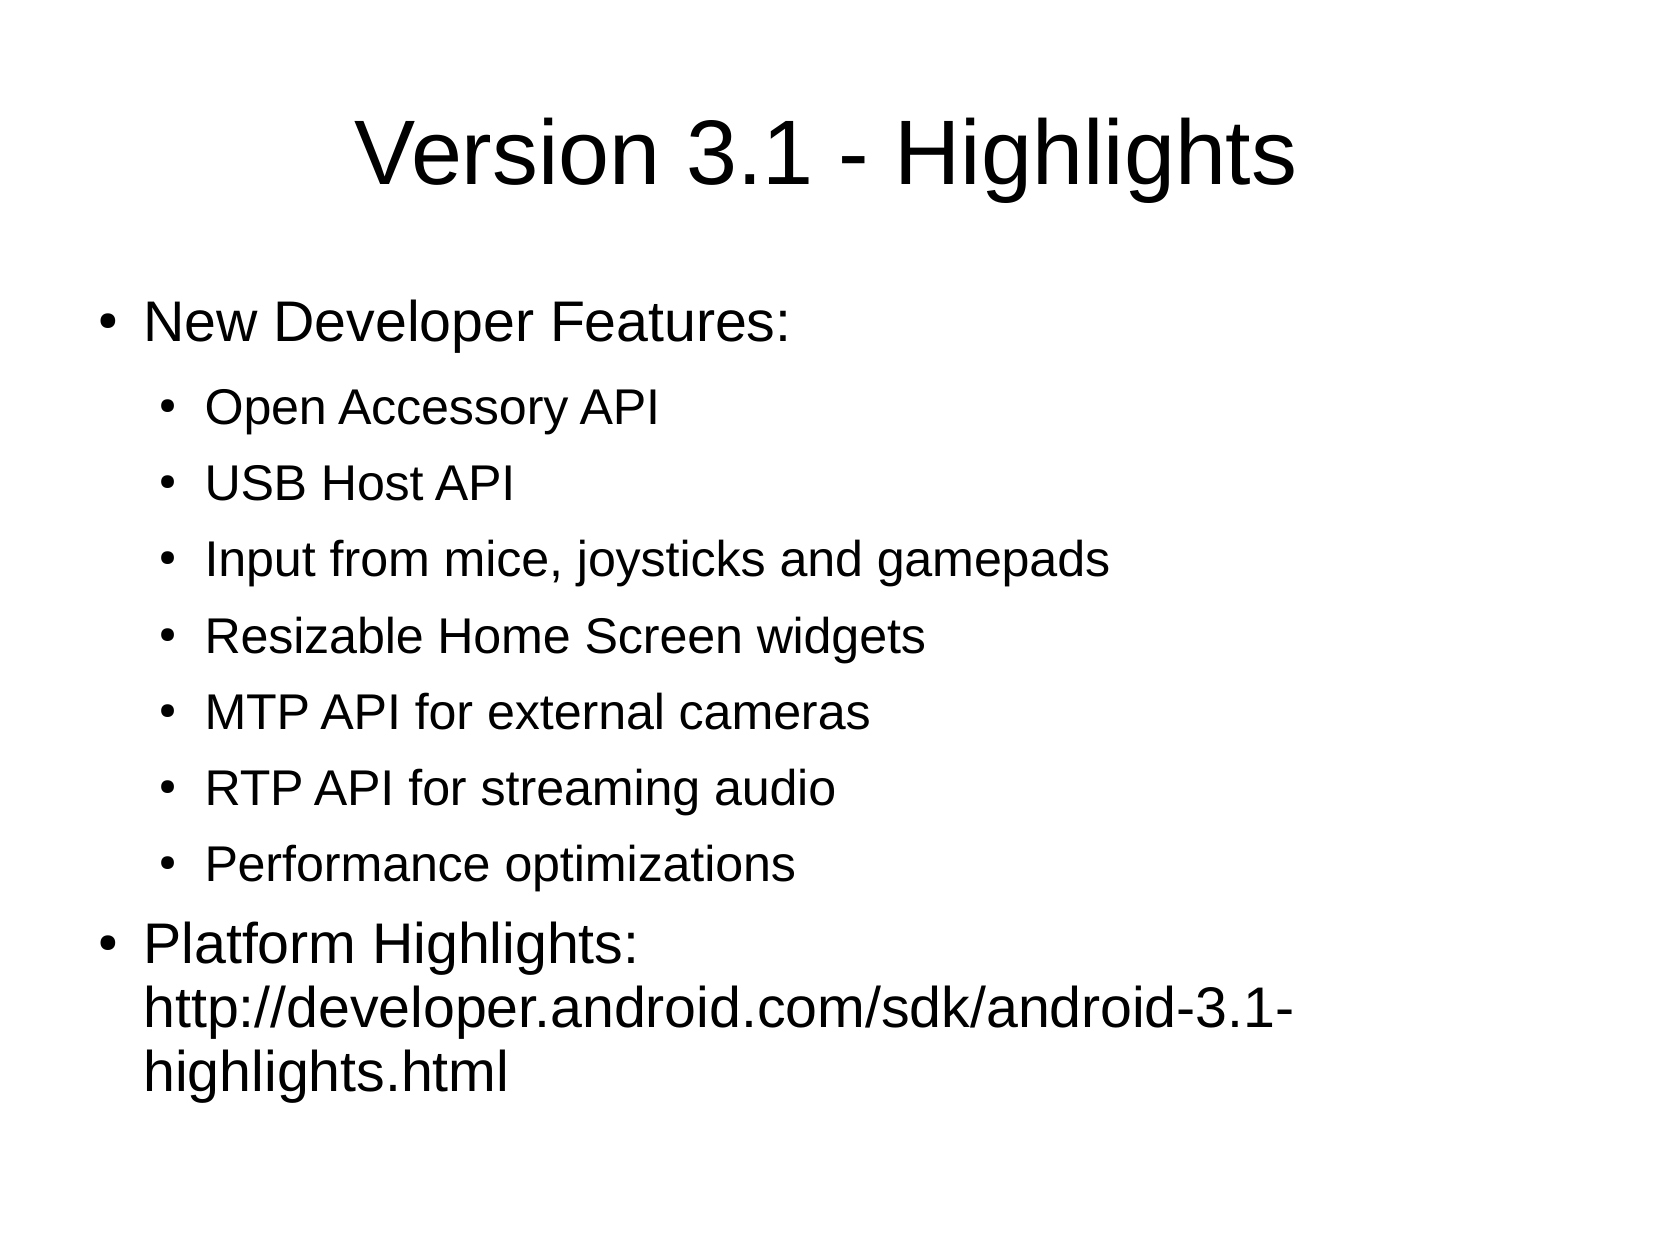

# Version 3.1 - Highlights
New Developer Features:
Open Accessory API
USB Host API
Input from mice, joysticks and gamepads
Resizable Home Screen widgets
MTP API for external cameras
RTP API for streaming audio
Performance optimizations
Platform Highlights: http://developer.android.com/sdk/android-3.1-highlights.html